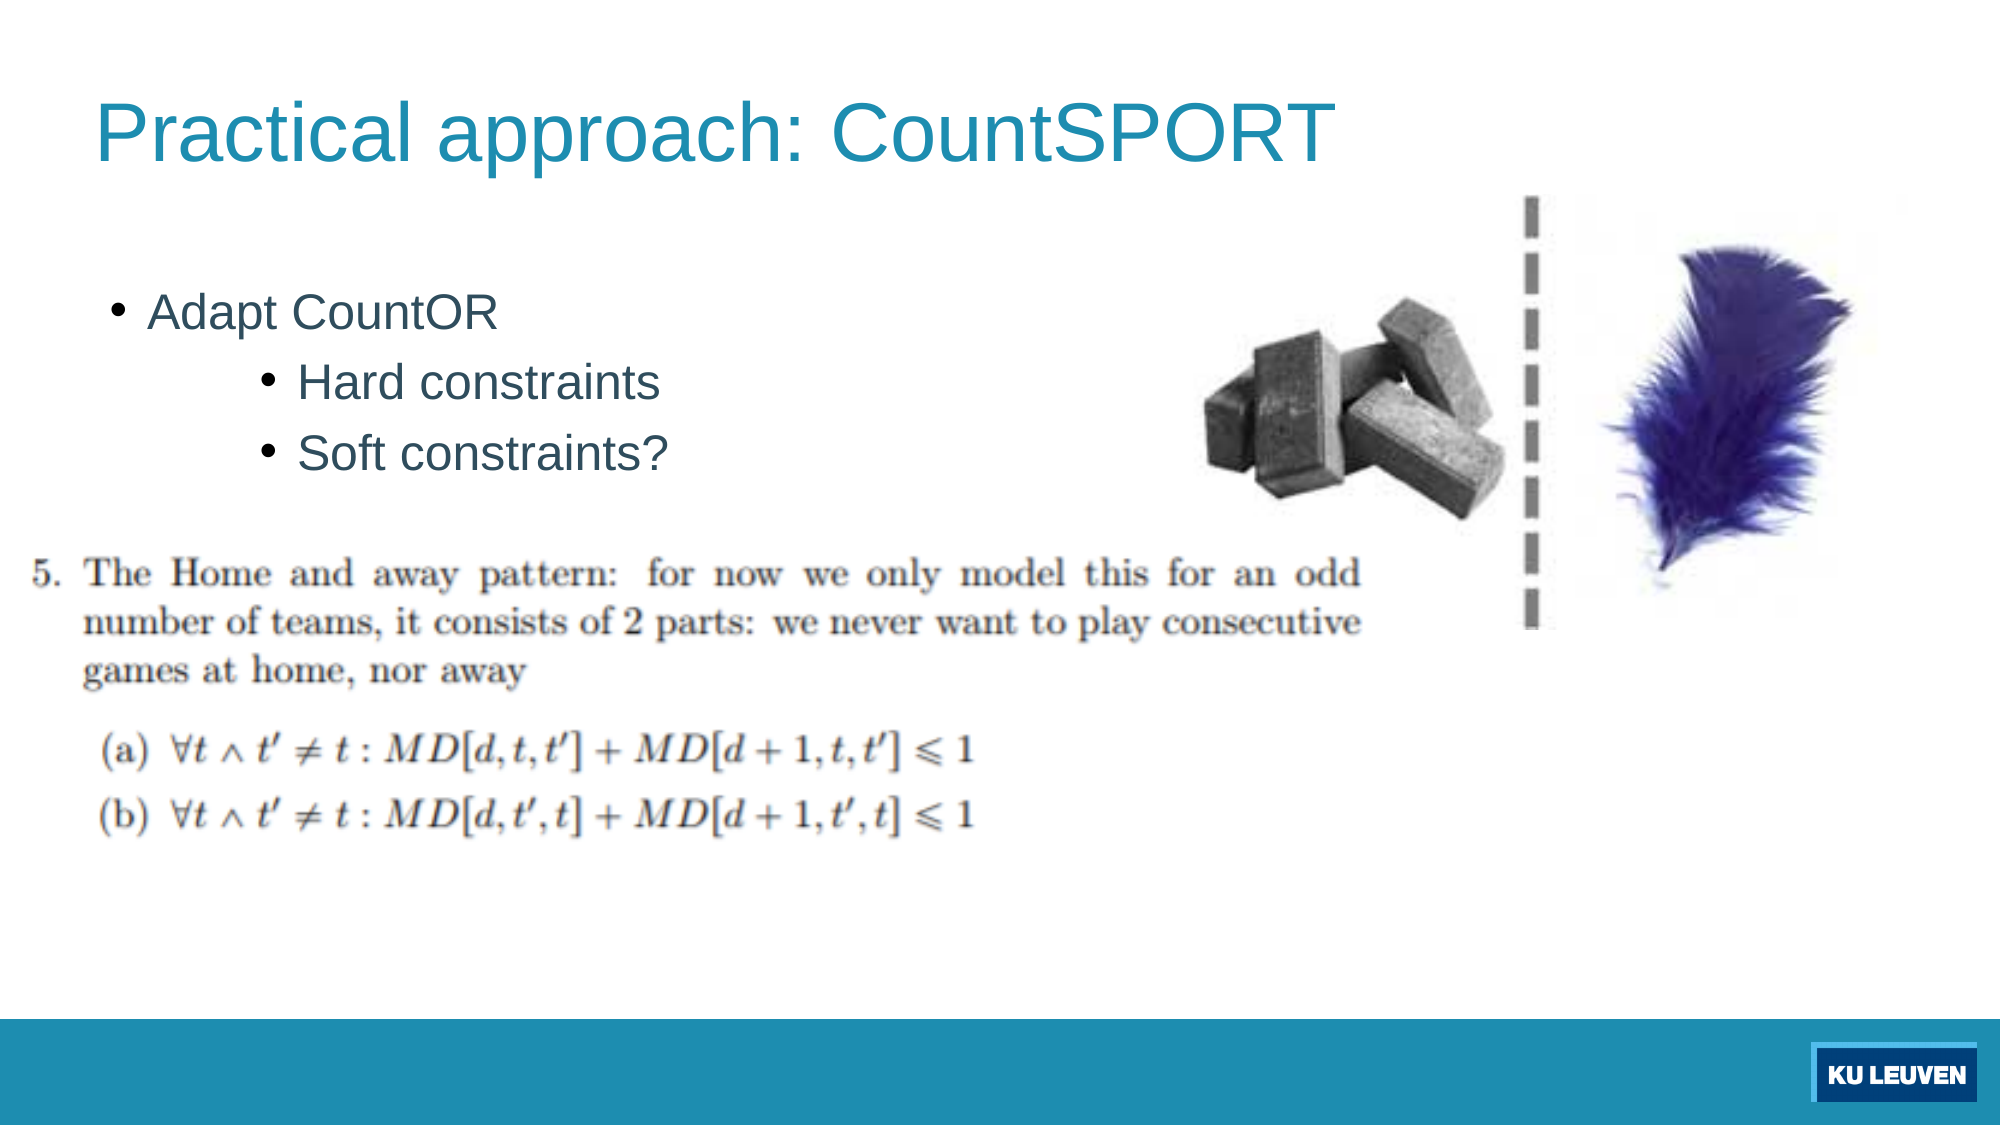

Practical approach: CountSPORT
# Adapt CountOR
Hard constraints
Soft constraints?